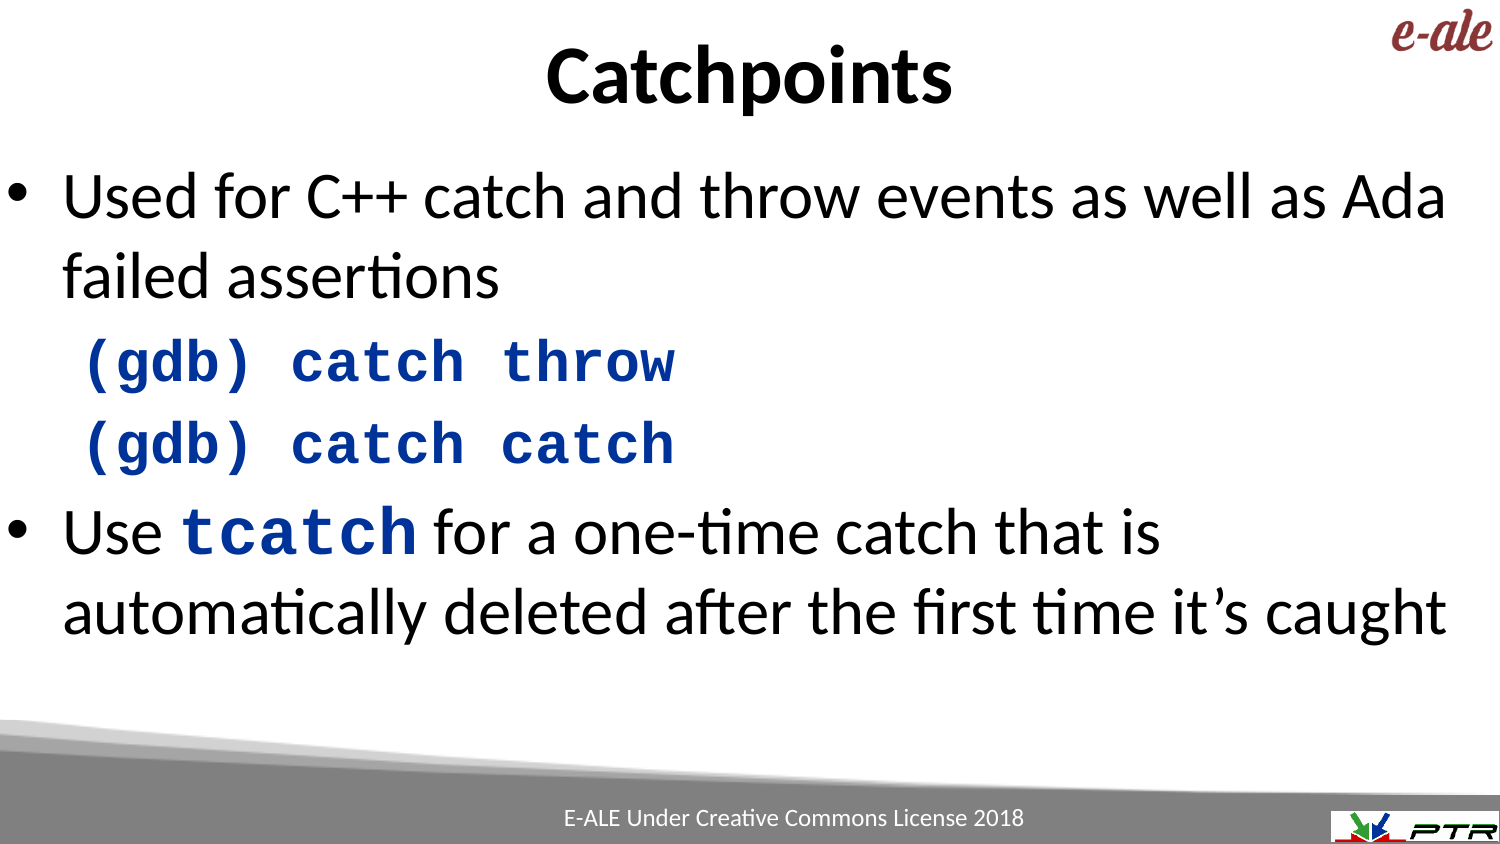

# Catchpoints
Used for C++ catch and throw events as well as Ada failed assertions
(gdb) catch throw
(gdb) catch catch
Use tcatch for a one-time catch that is automatically deleted after the first time it’s caught